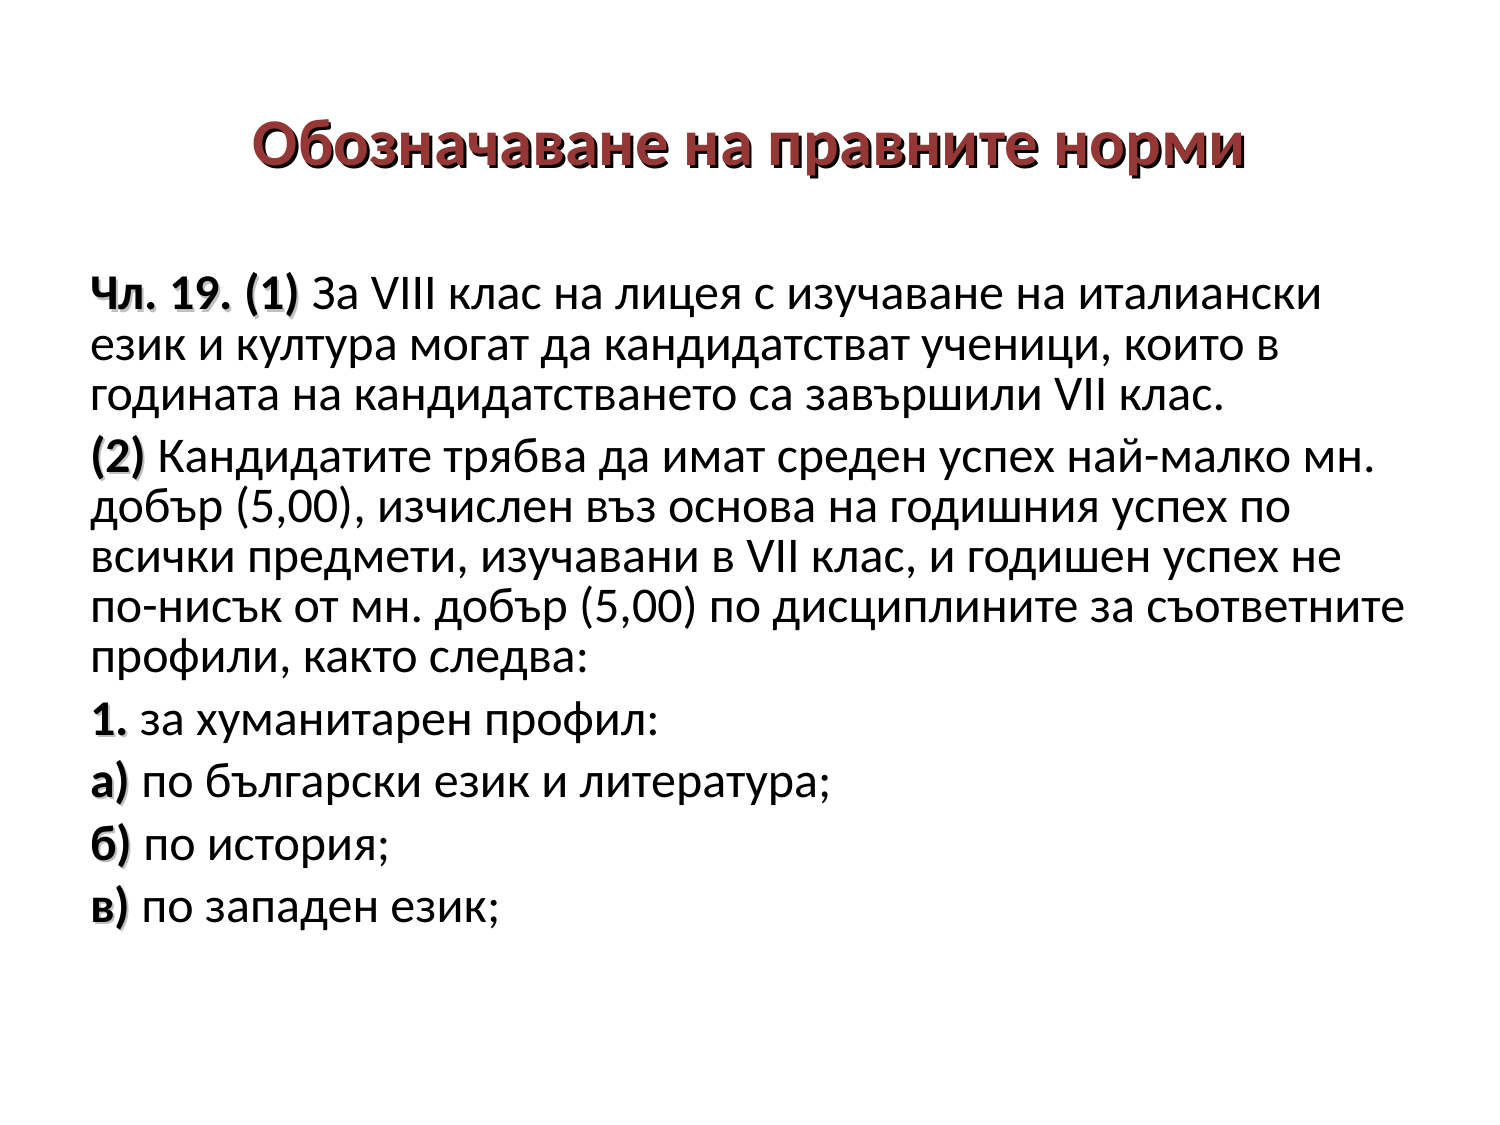

# Обозначаване на правните норми
Чл. 19. (1) За VIII клас на лицея с изучаване на италиански език и култура могат да кандидатстват ученици, които в годината на кандидатстването са завършили VII клас.
(2) Кандидатите трябва да имат среден успех най-малко мн. добър (5,00), изчислен въз основа на годишния успех по всички предмети, изучавани в VII клас, и годишен успех не по-нисък от мн. добър (5,00) по дисциплините за съответните профили, както следва:
1. за хуманитарен профил:
а) по български език и литература;
б) по история;
в) по западен език;